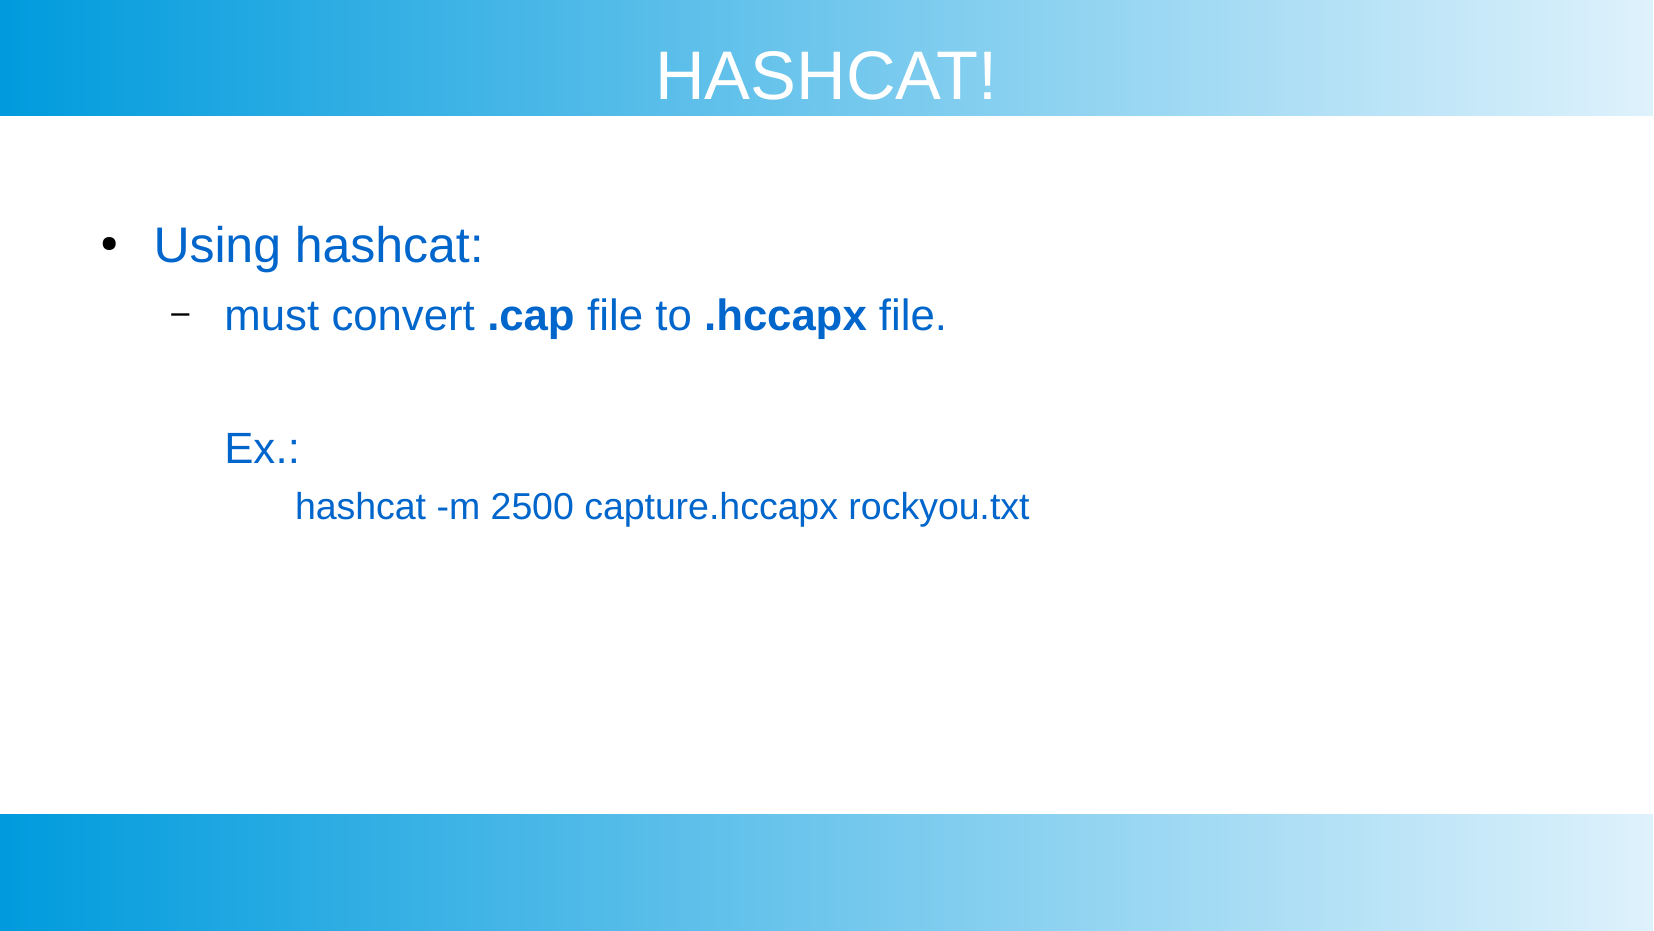

# HASHCAT!
Using hashcat:
must convert .cap file to .hccapx file.
Ex.:
hashcat -m 2500 capture.hccapx rockyou.txt